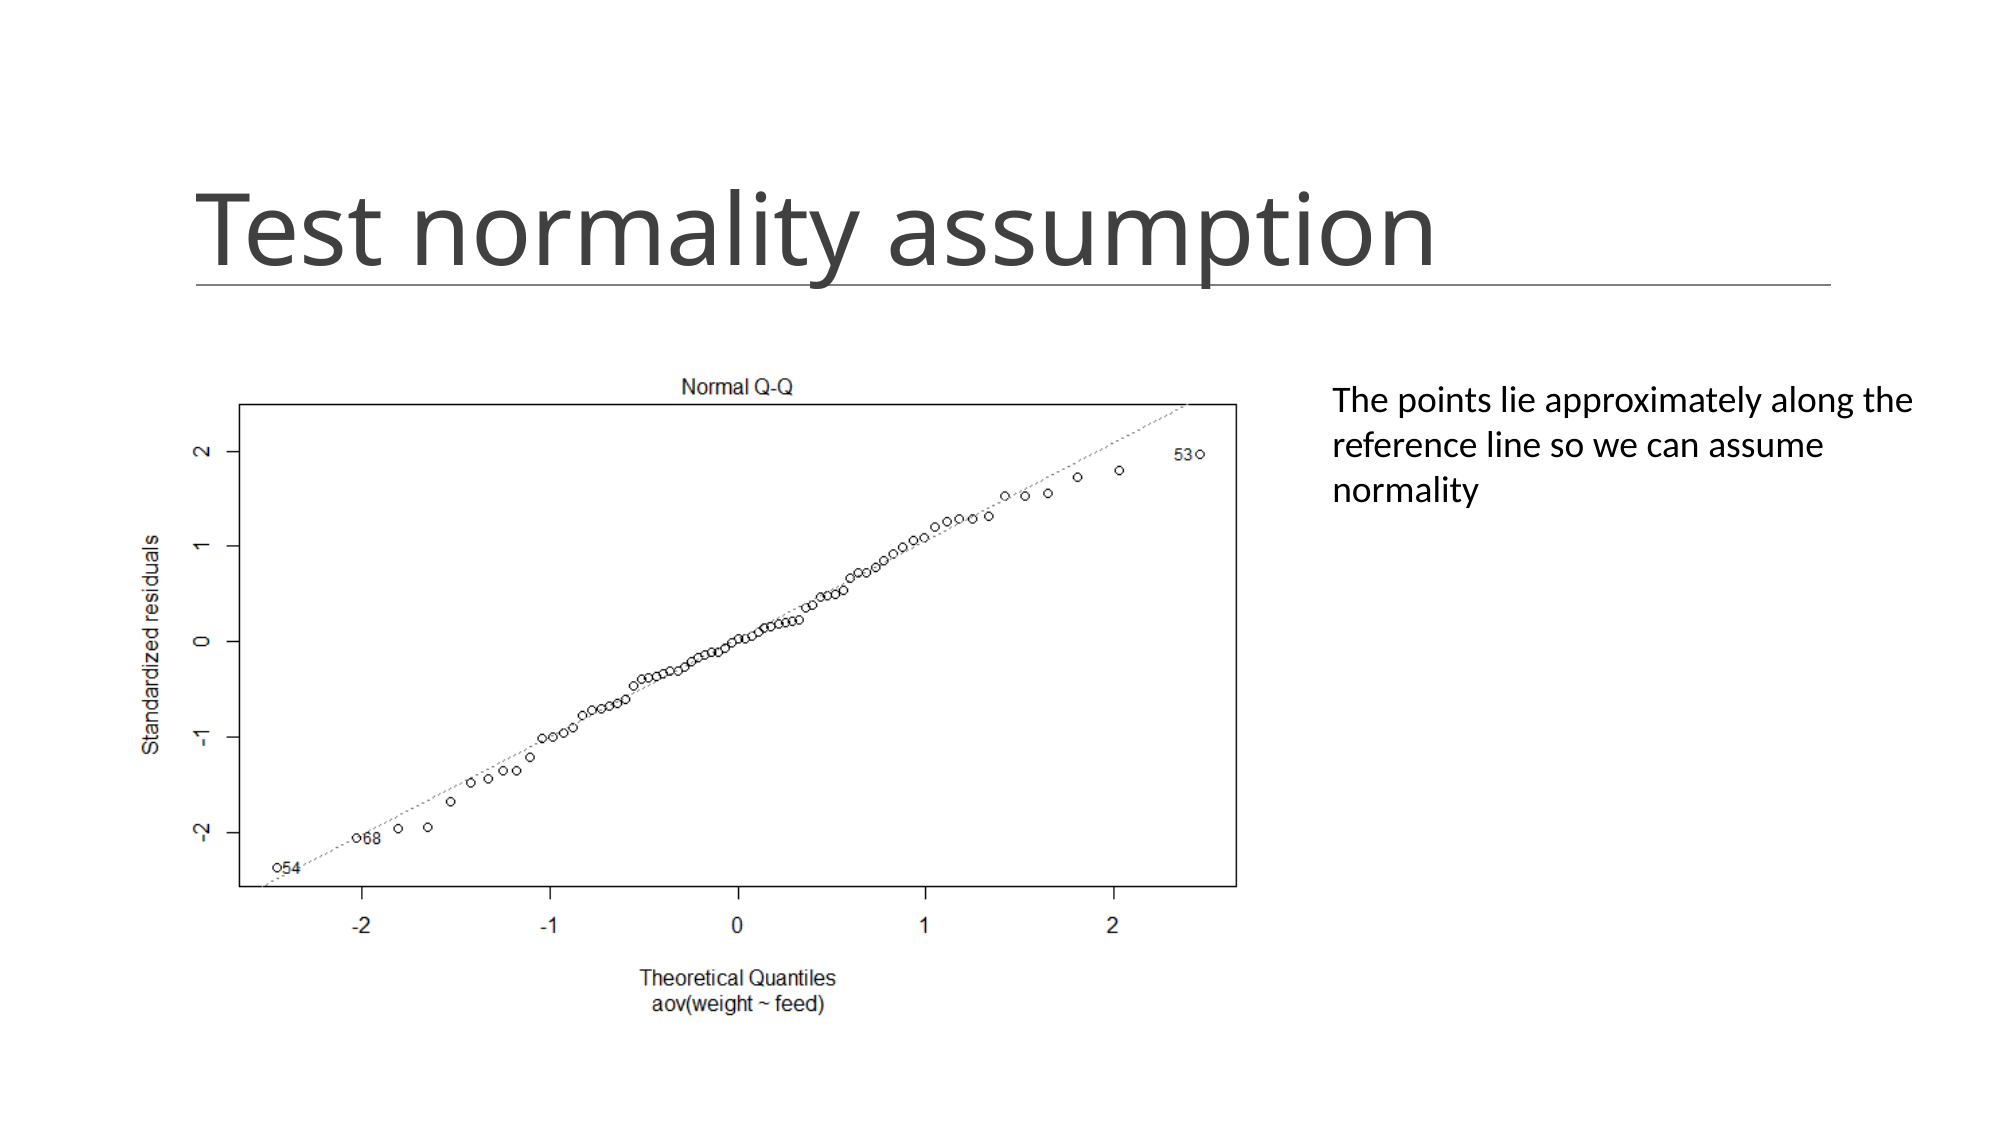

Test normality assumption
The points lie approximately along the
reference line so we can assume
normality